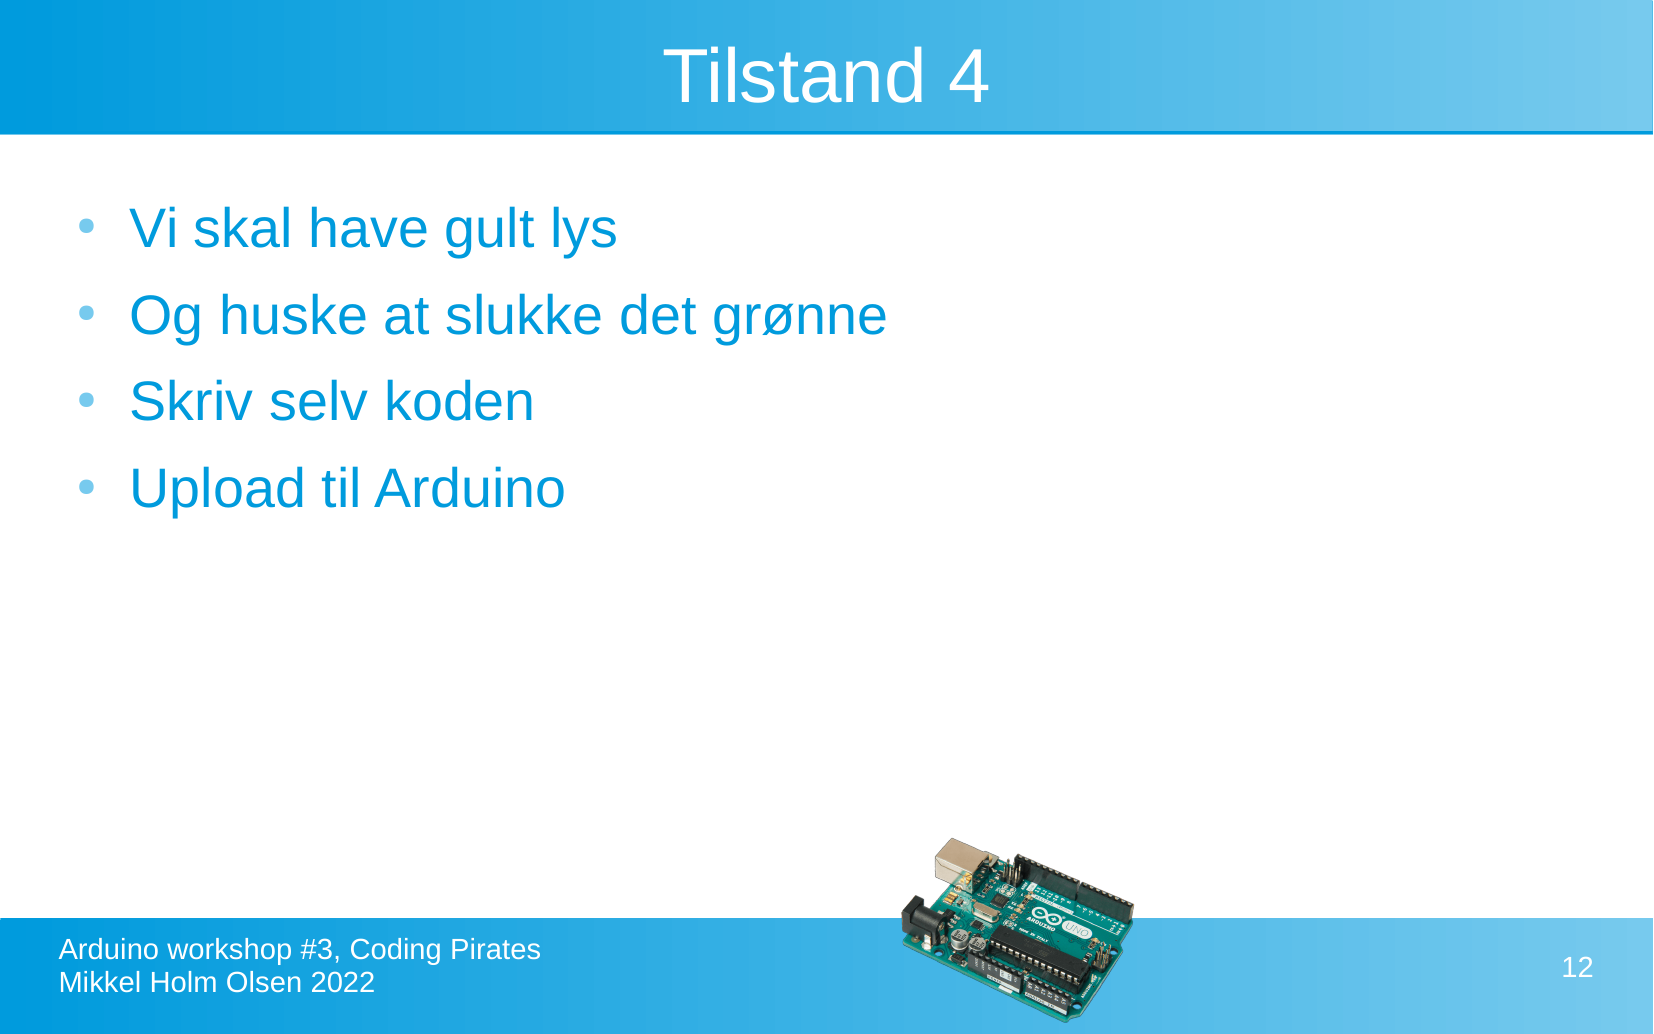

# Tilstand 4
Vi skal have gult lys
Og huske at slukke det grønne
Skriv selv koden
Upload til Arduino
12